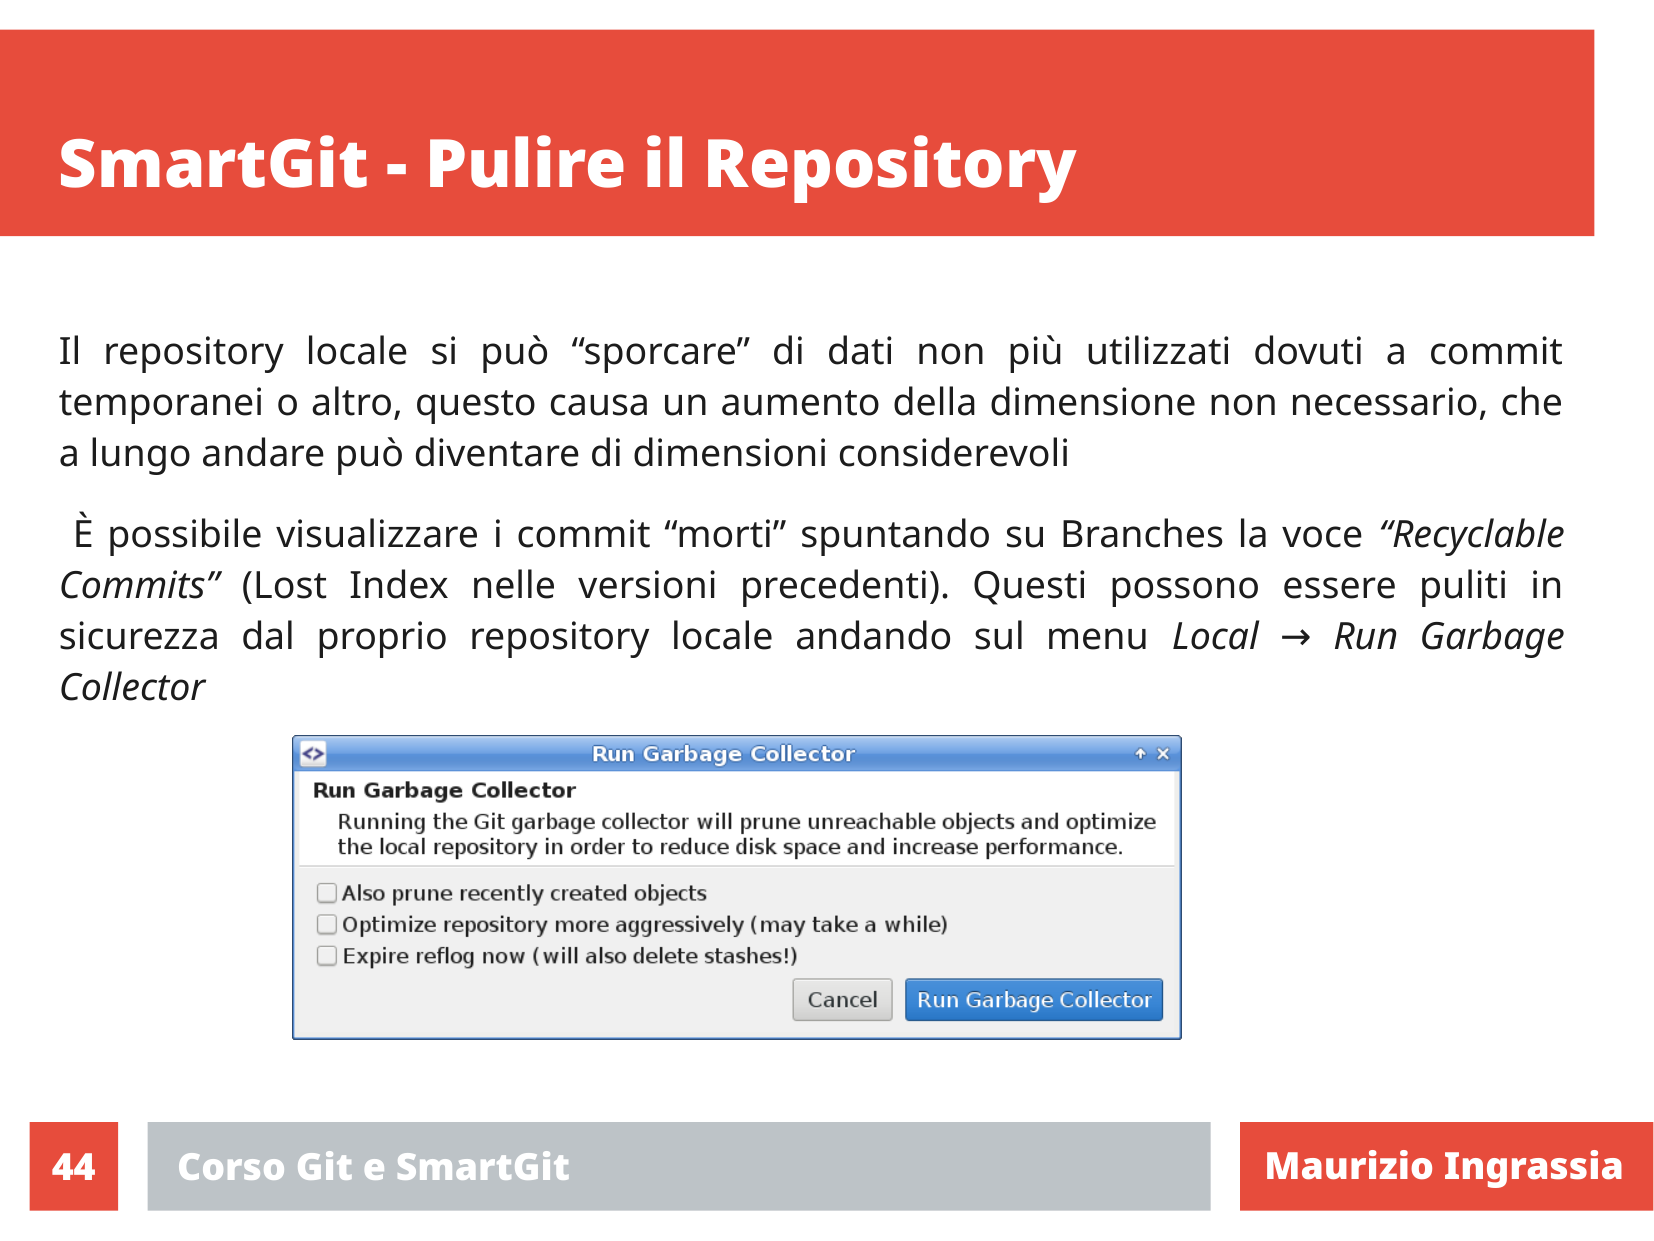

# SmartGit - Pulire il Repository
Il repository locale si può “sporcare” di dati non più utilizzati dovuti a commit temporanei o altro, questo causa un aumento della dimensione non necessario, che a lungo andare può diventare di dimensioni considerevoli
 È possibile visualizzare i commit “morti” spuntando su Branches la voce “Recyclable Commits” (Lost Index nelle versioni precedenti). Questi possono essere puliti in sicurezza dal proprio repository locale andando sul menu Local → Run Garbage Collector
44
Corso Git e SmartGit
Maurizio Ingrassia